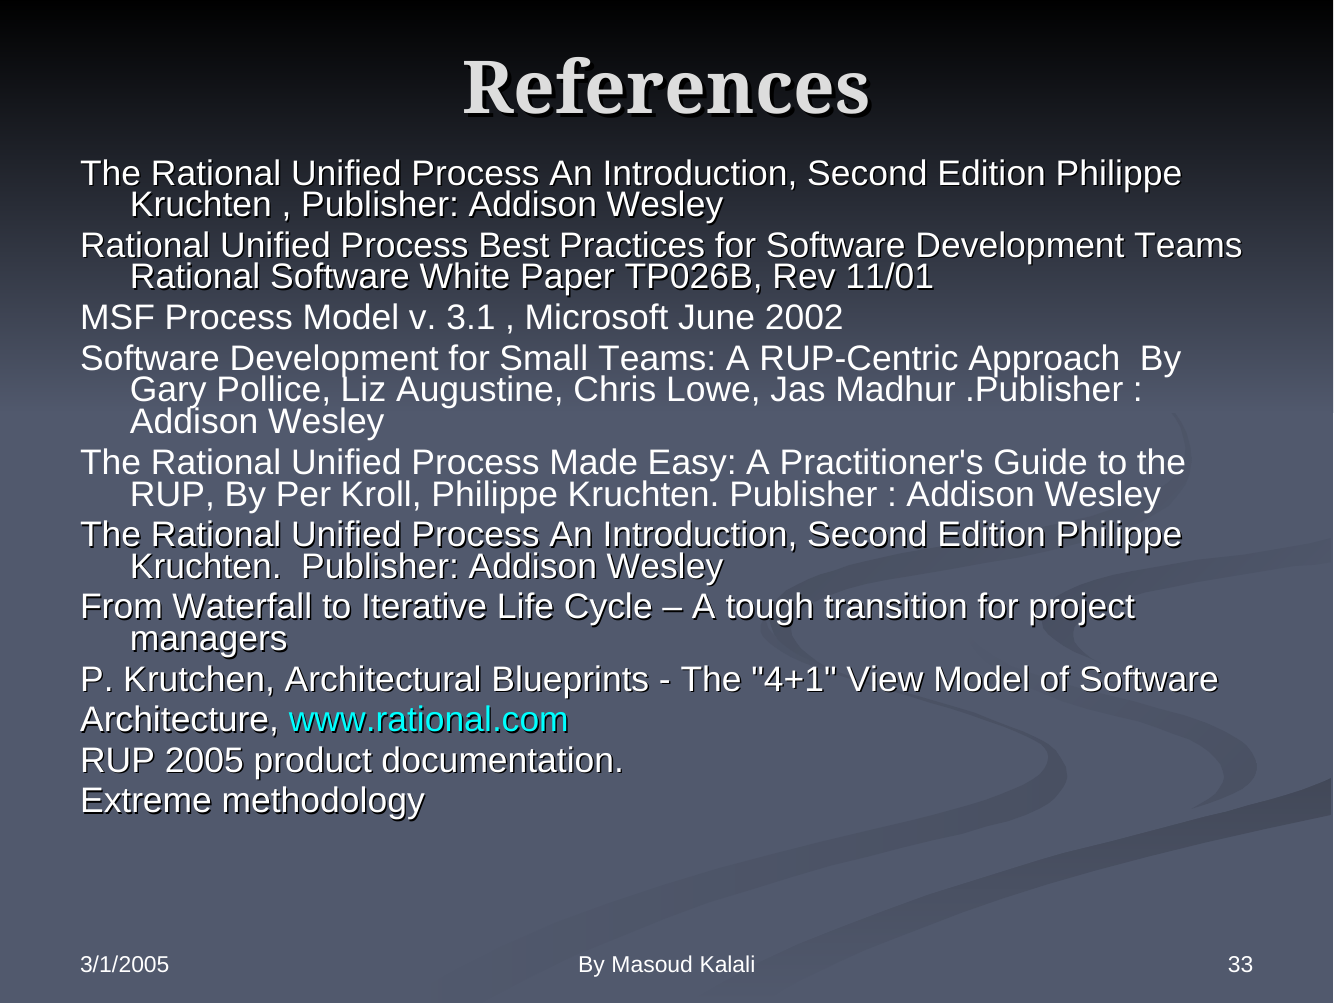

# References
The Rational Unified Process An Introduction, Second Edition Philippe Kruchten , Publisher: Addison Wesley
Rational Unified Process Best Practices for Software Development Teams Rational Software White Paper TP026B, Rev 11/01
MSF Process Model v. 3.1 , Microsoft June 2002
Software Development for Small Teams: A RUP-Centric Approach By Gary Pollice, Liz Augustine, Chris Lowe, Jas Madhur .Publisher : Addison Wesley
The Rational Unified Process Made Easy: A Practitioner's Guide to the RUP, By Per Kroll, Philippe Kruchten. Publisher : Addison Wesley
The Rational Unified Process An Introduction, Second Edition Philippe Kruchten. Publisher: Addison Wesley
From Waterfall to Iterative Life Cycle – A tough transition for project managers
P. Krutchen, Architectural Blueprints - The "4+1" View Model of Software
Architecture, www.rational.com
RUP 2005 product documentation.
Extreme methodology
By Masoud Kalali
33
3/1/2005